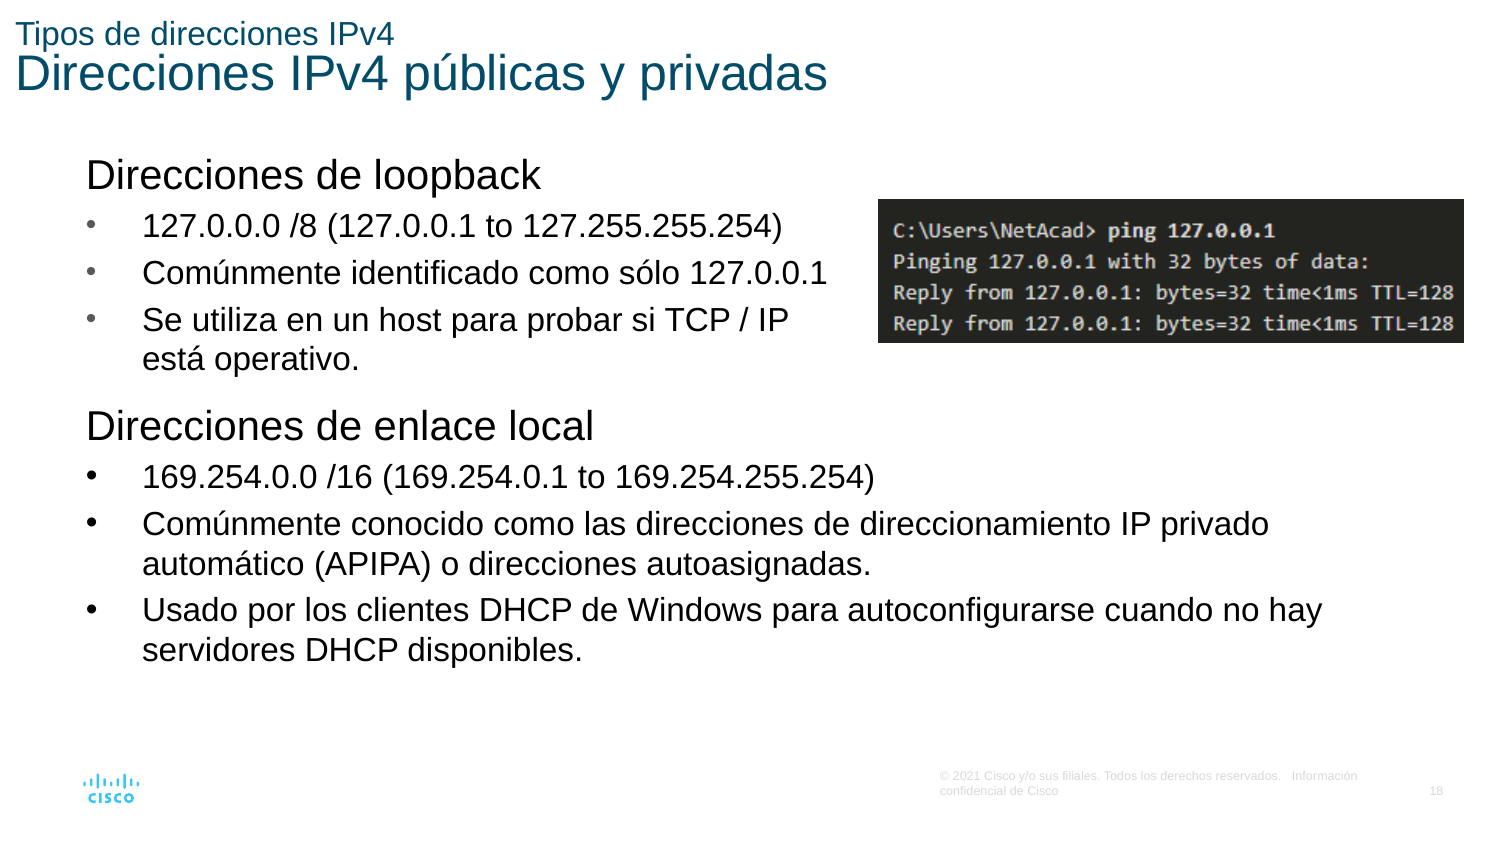

# Tipos de direcciones IPv4 Direcciones IPv4 públicas y privadas
Direcciones de loopback
127.0.0.0 /8 (127.0.0.1 to 127.255.255.254)
Comúnmente identificado como sólo 127.0.0.1
Se utiliza en un host para probar si TCP / IP está operativo.
Direcciones de enlace local
169.254.0.0 /16 (169.254.0.1 to 169.254.255.254)
Comúnmente conocido como las direcciones de direccionamiento IP privado automático (APIPA) o direcciones autoasignadas.
Usado por los clientes DHCP de Windows para autoconfigurarse cuando no hay servidores DHCP disponibles.